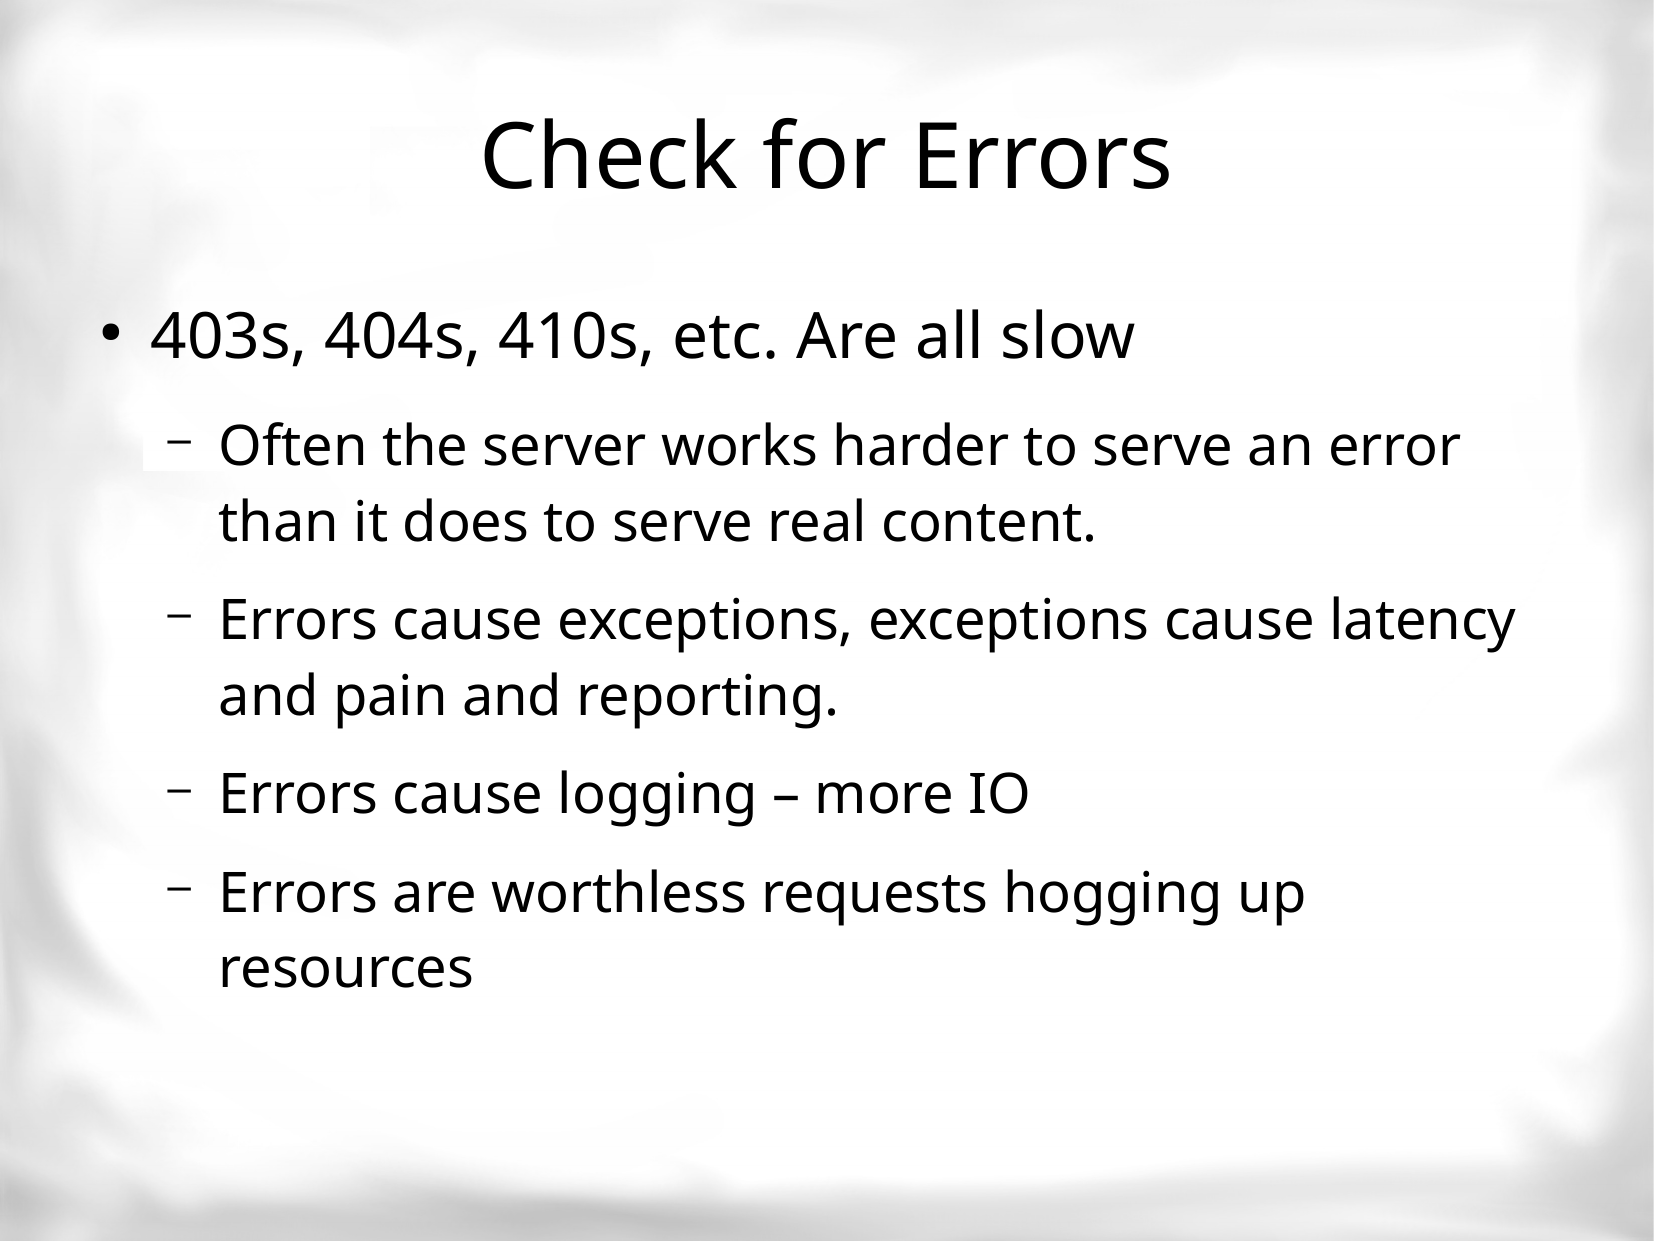

# Check for Errors
403s, 404s, 410s, etc. Are all slow
Often the server works harder to serve an error than it does to serve real content.
Errors cause exceptions, exceptions cause latency and pain and reporting.
Errors cause logging – more IO
Errors are worthless requests hogging up resources